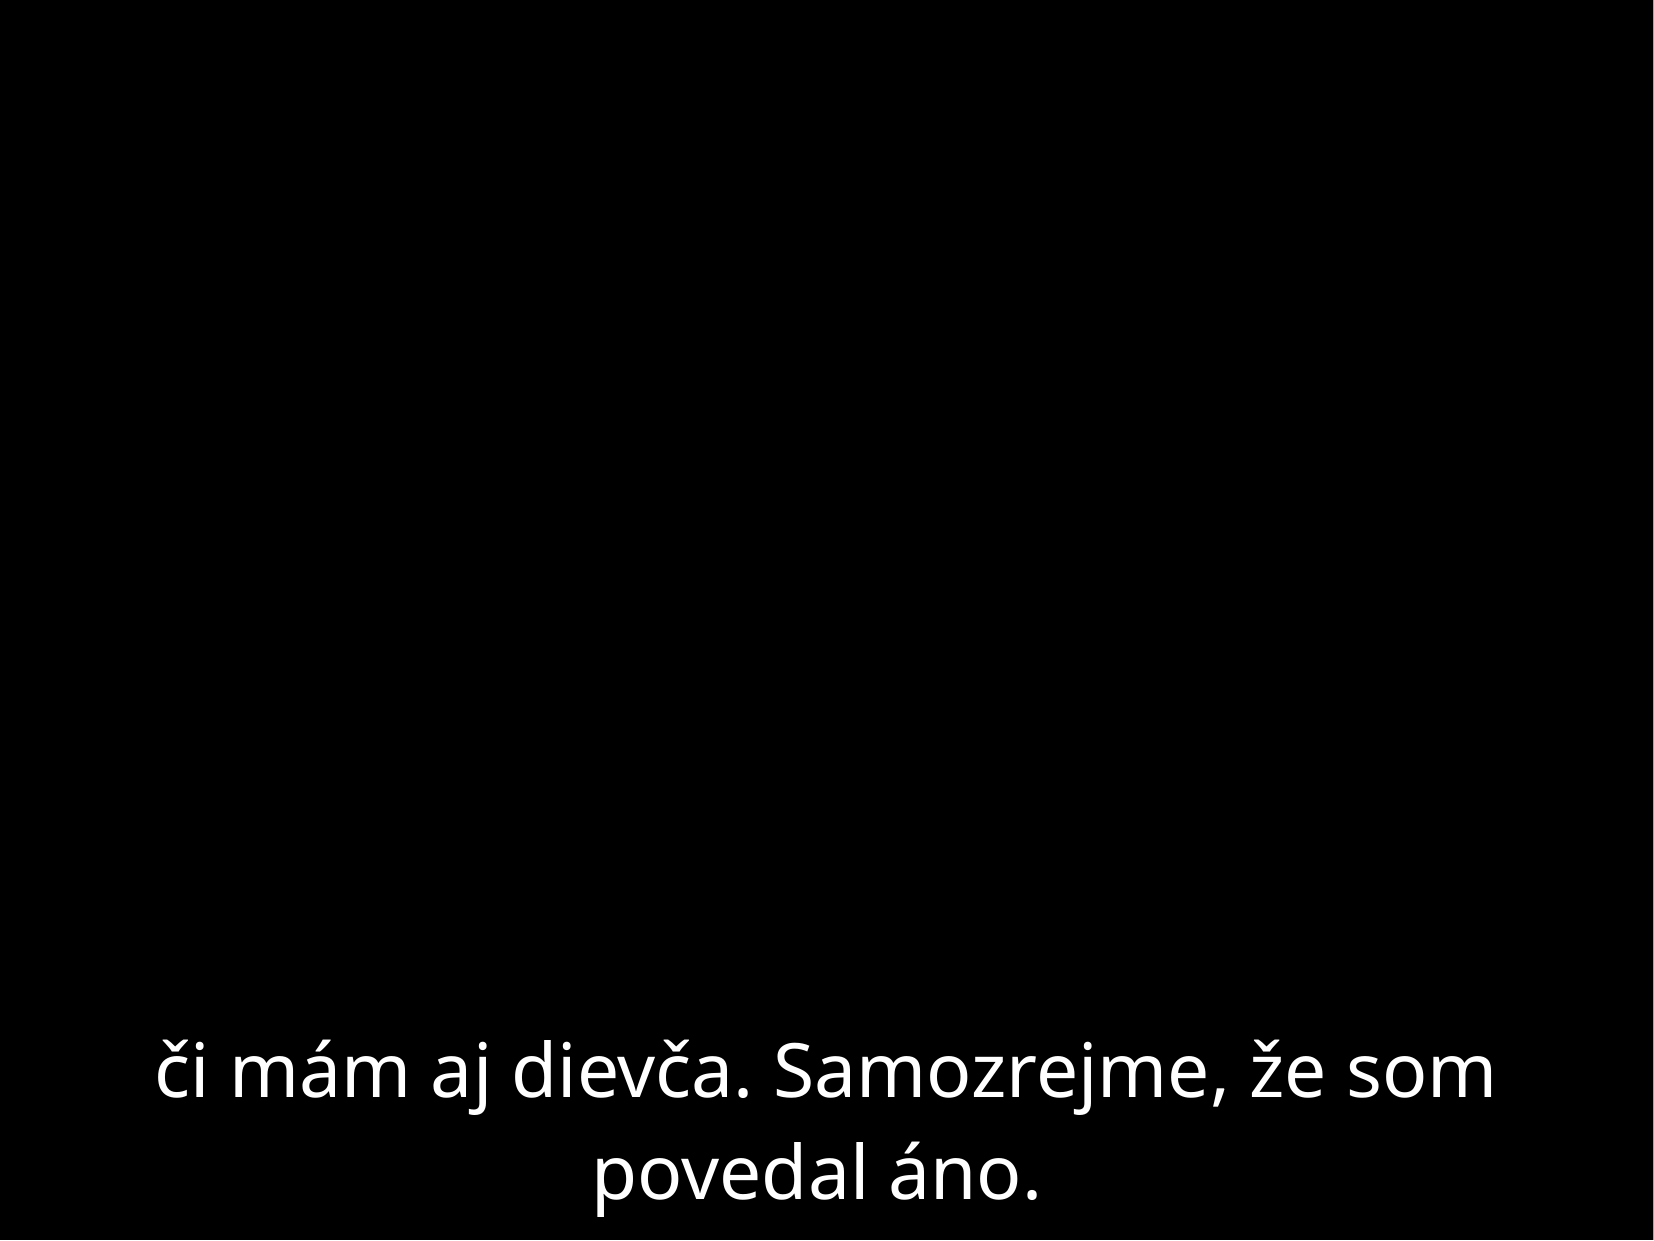

# či mám aj dievča. Samozrejme, že som povedal áno.